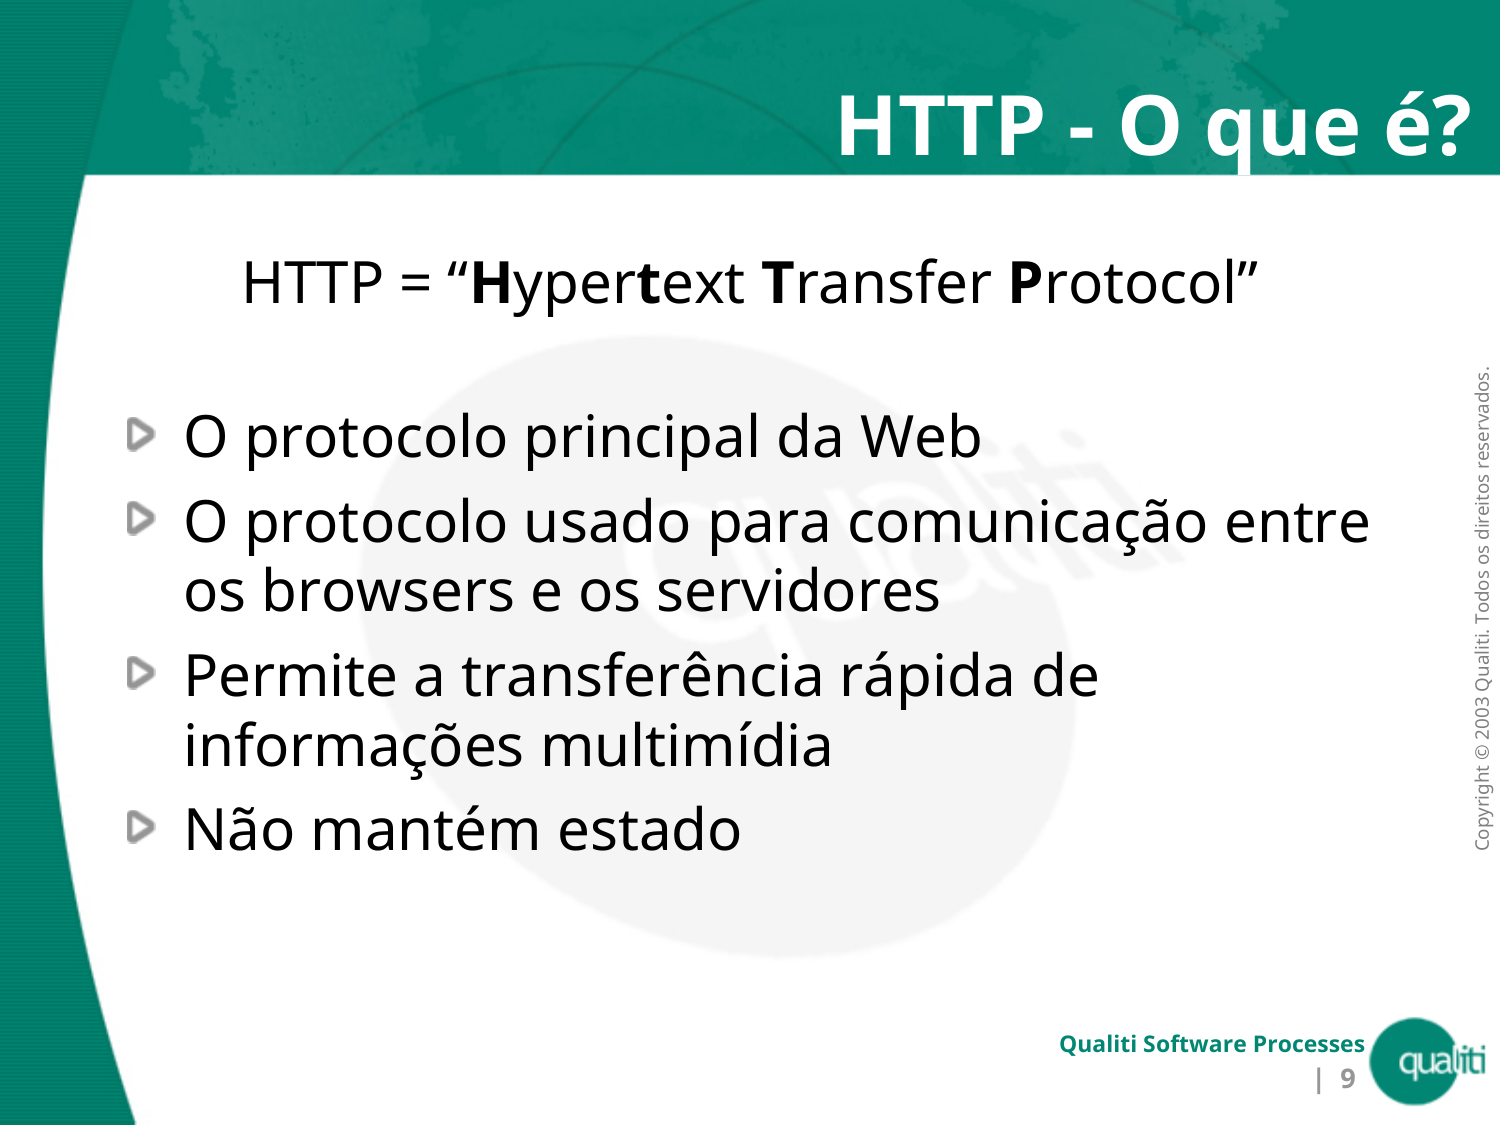

# HTTP - O que é?
HTTP = “Hypertext Transfer Protocol”
O protocolo principal da Web
O protocolo usado para comunicação entre os browsers e os servidores
Permite a transferência rápida de informações multimídia
Não mantém estado